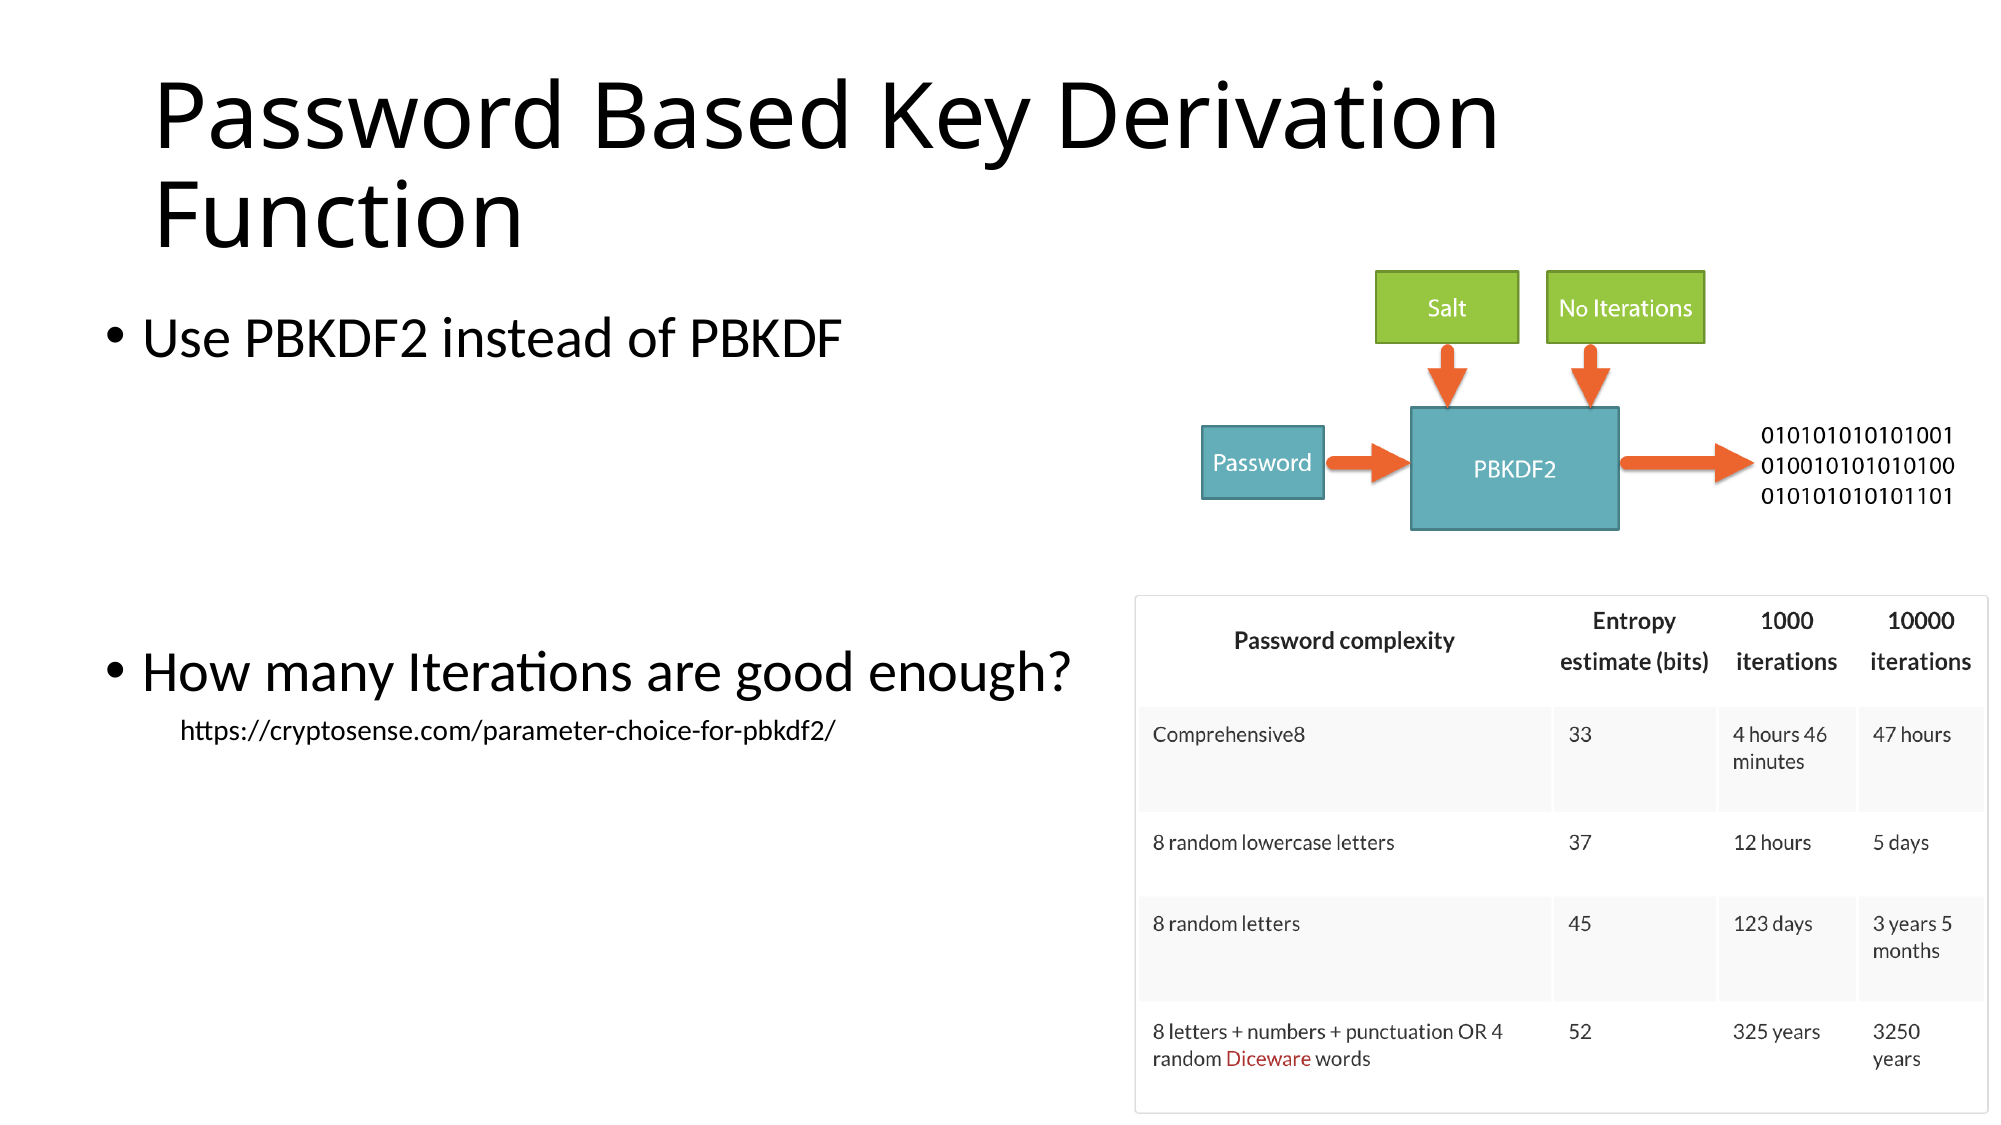

# Password Based Key Derivation Function
Use PBKDF2 instead of PBKDF
How many Iterations are good enough?
https://cryptosense.com/parameter-choice-for-pbkdf2/